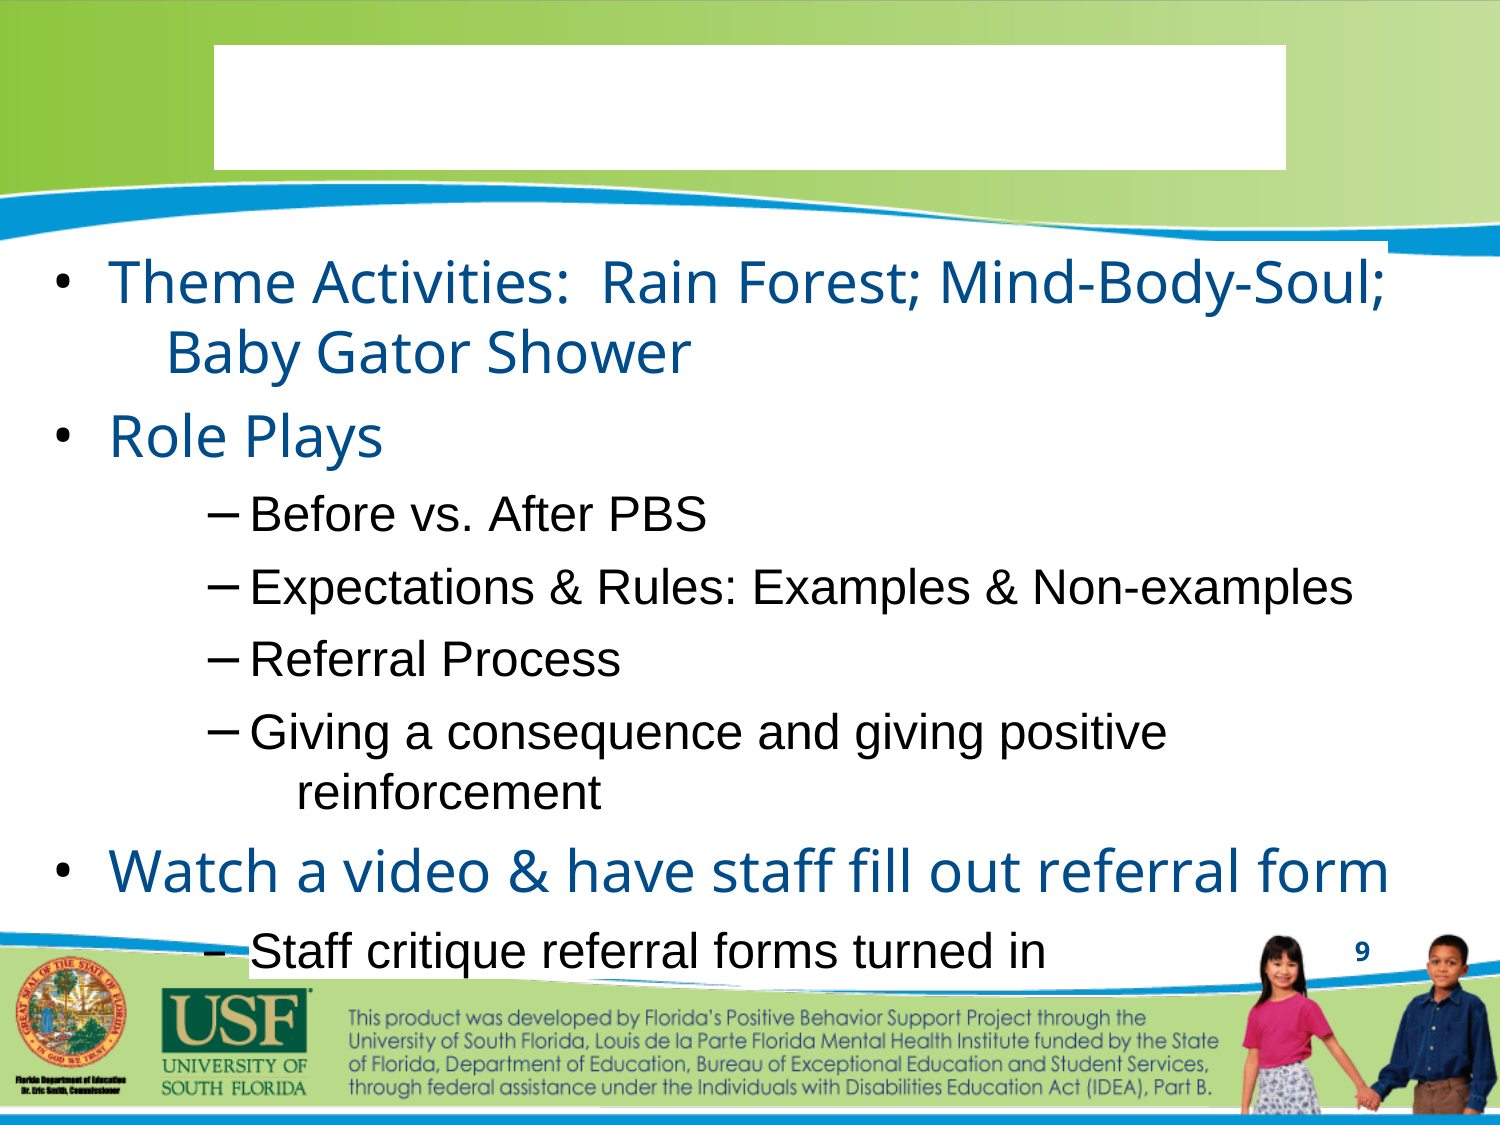

# Creative Kick-Off Ideas
Theme Activities: Rain Forest; Mind-Body-Soul; Baby Gator Shower
Role Plays
Before vs. After PBS
Expectations & Rules: Examples & Non-examples
Referral Process
Giving a consequence and giving positive reinforcement
Watch a video & have staff fill out referral form
Staff critique referral forms turned in